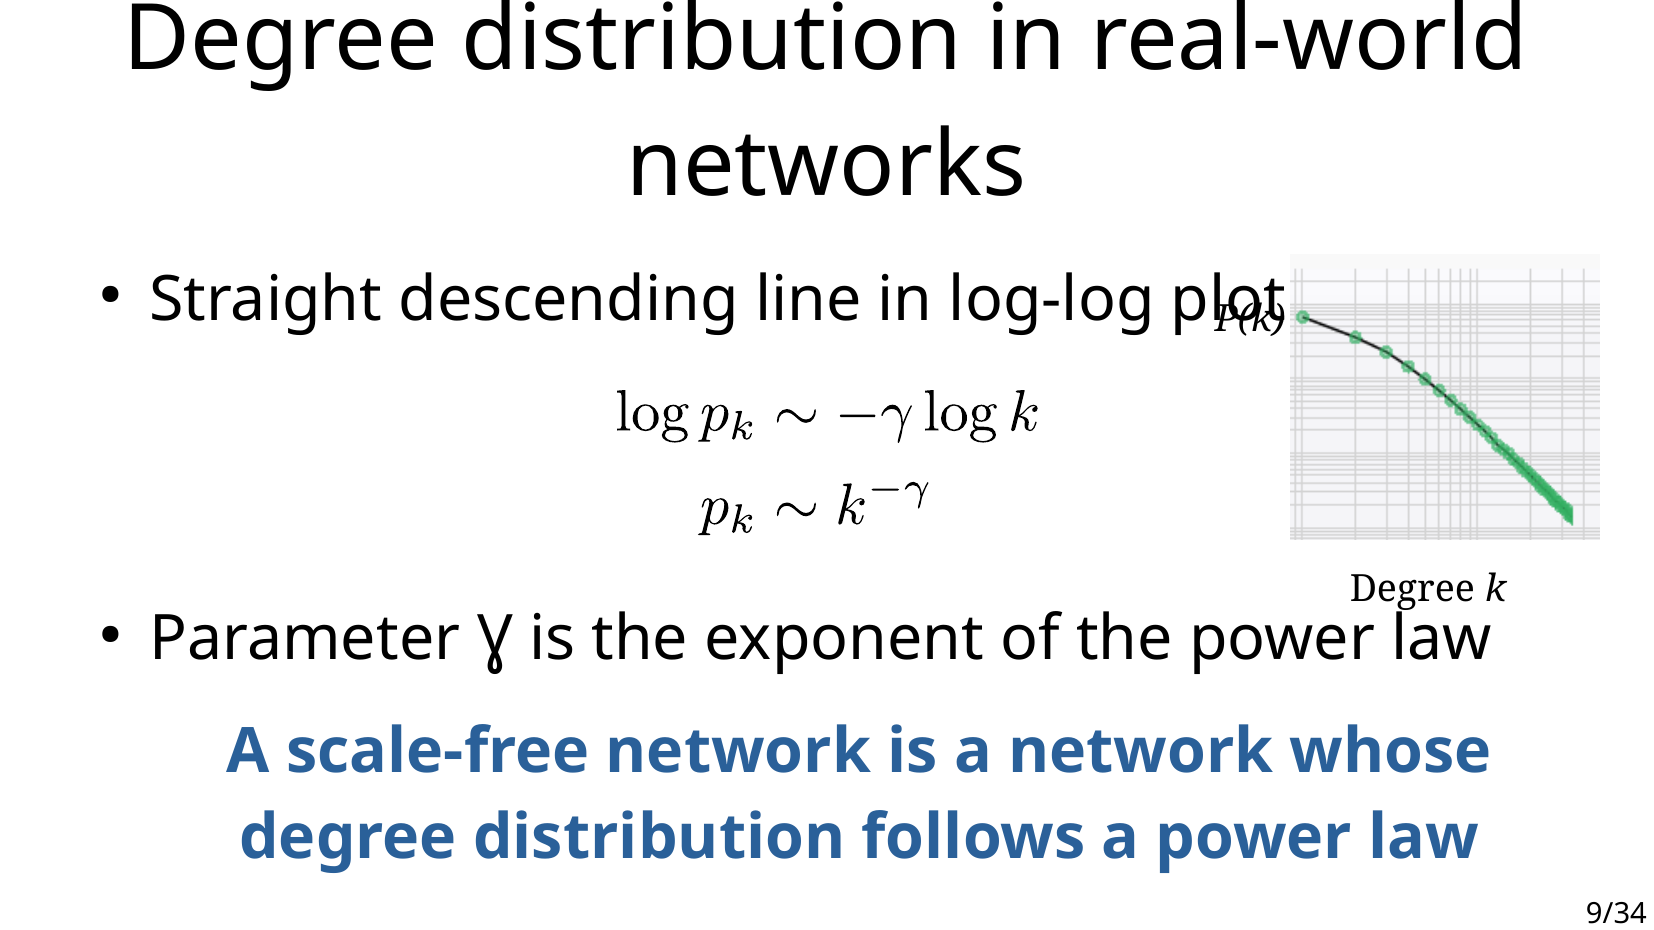

# Degree distribution in real-world networks
Straight descending line in log-log plot
Parameter Ɣ is the exponent of the power law
A scale-free network is a network whose degree distribution follows a power law
P(k)
Degree k
9